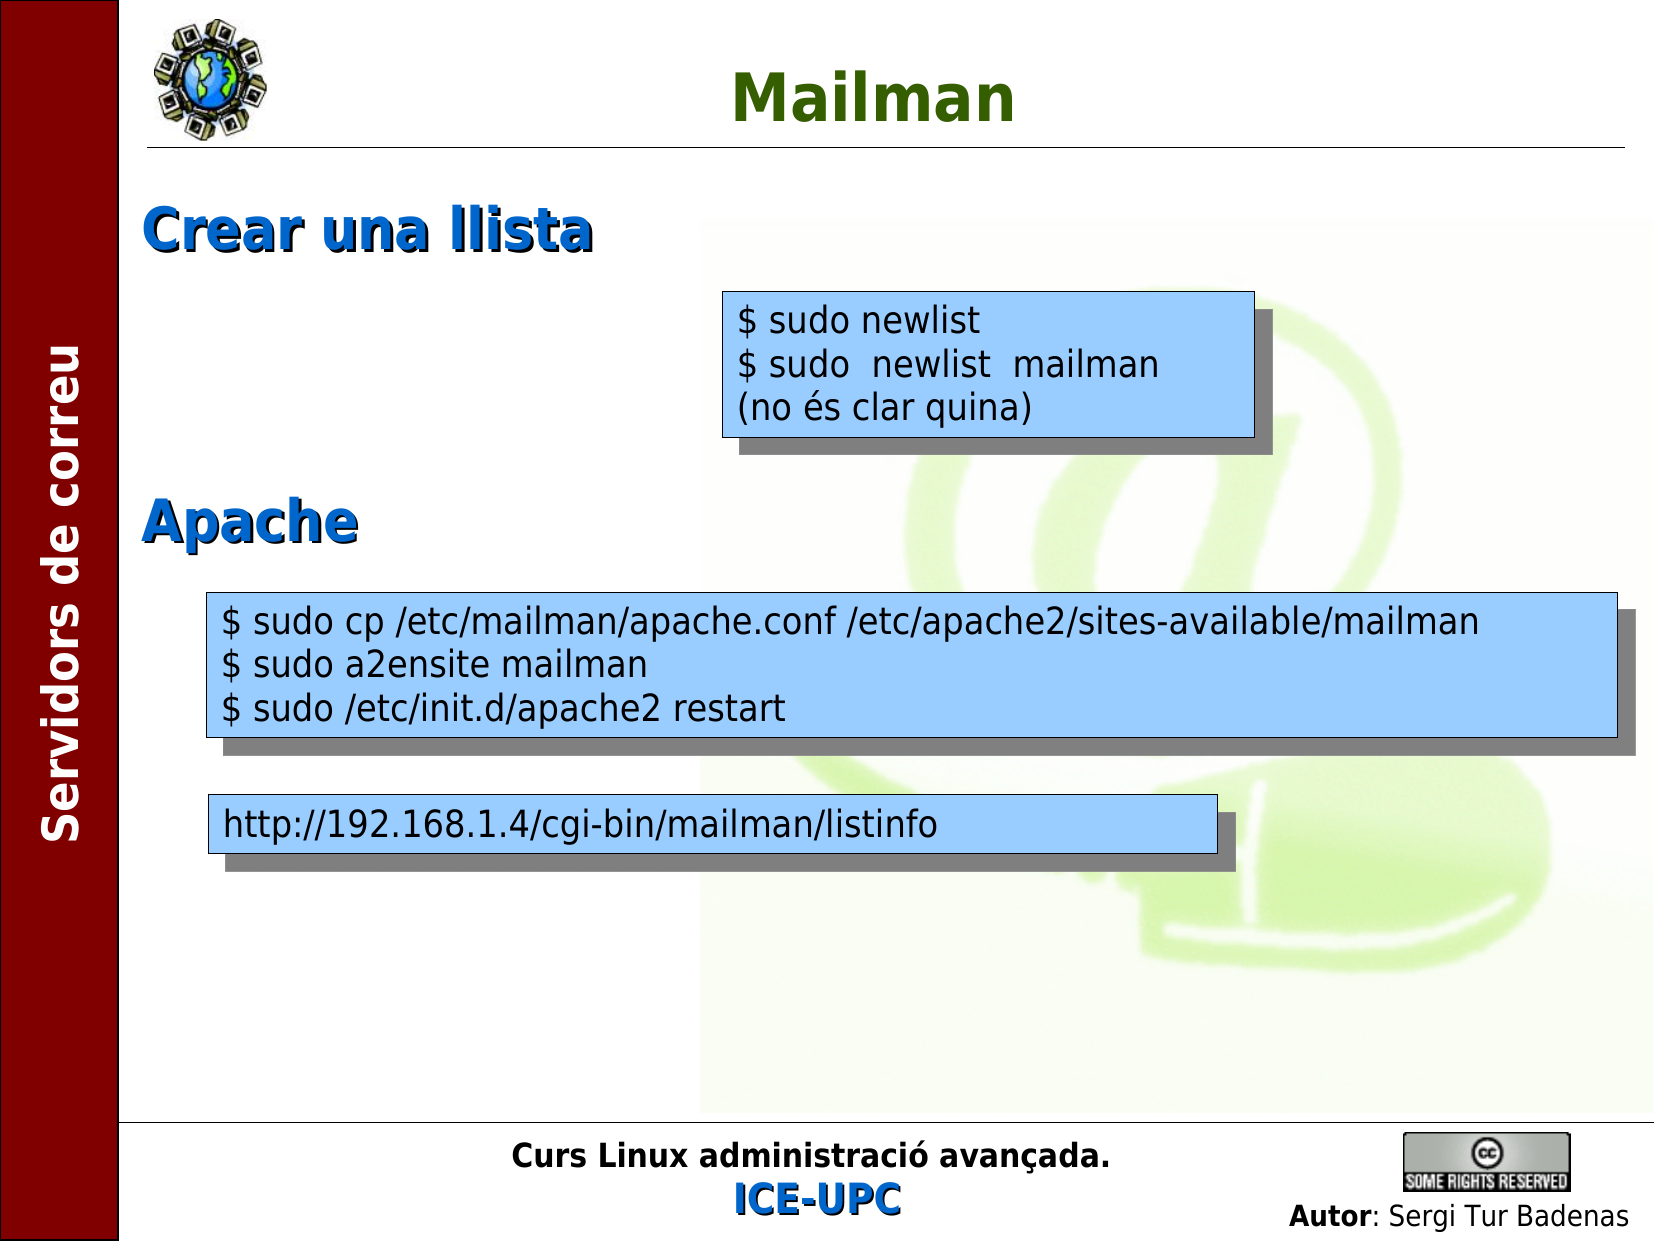

# Mailman
Crear una llista
Apache
$ sudo newlist
$ sudo newlist mailman
(no és clar quina)
Idiomes:
$ sudo cp /etc/mailman/apache.conf /etc/apache2/sites-available/mailman
$ sudo a2ensite mailman
$ sudo /etc/init.d/apache2 restart
http://192.168.1.4/cgi-bin/mailman/listinfo